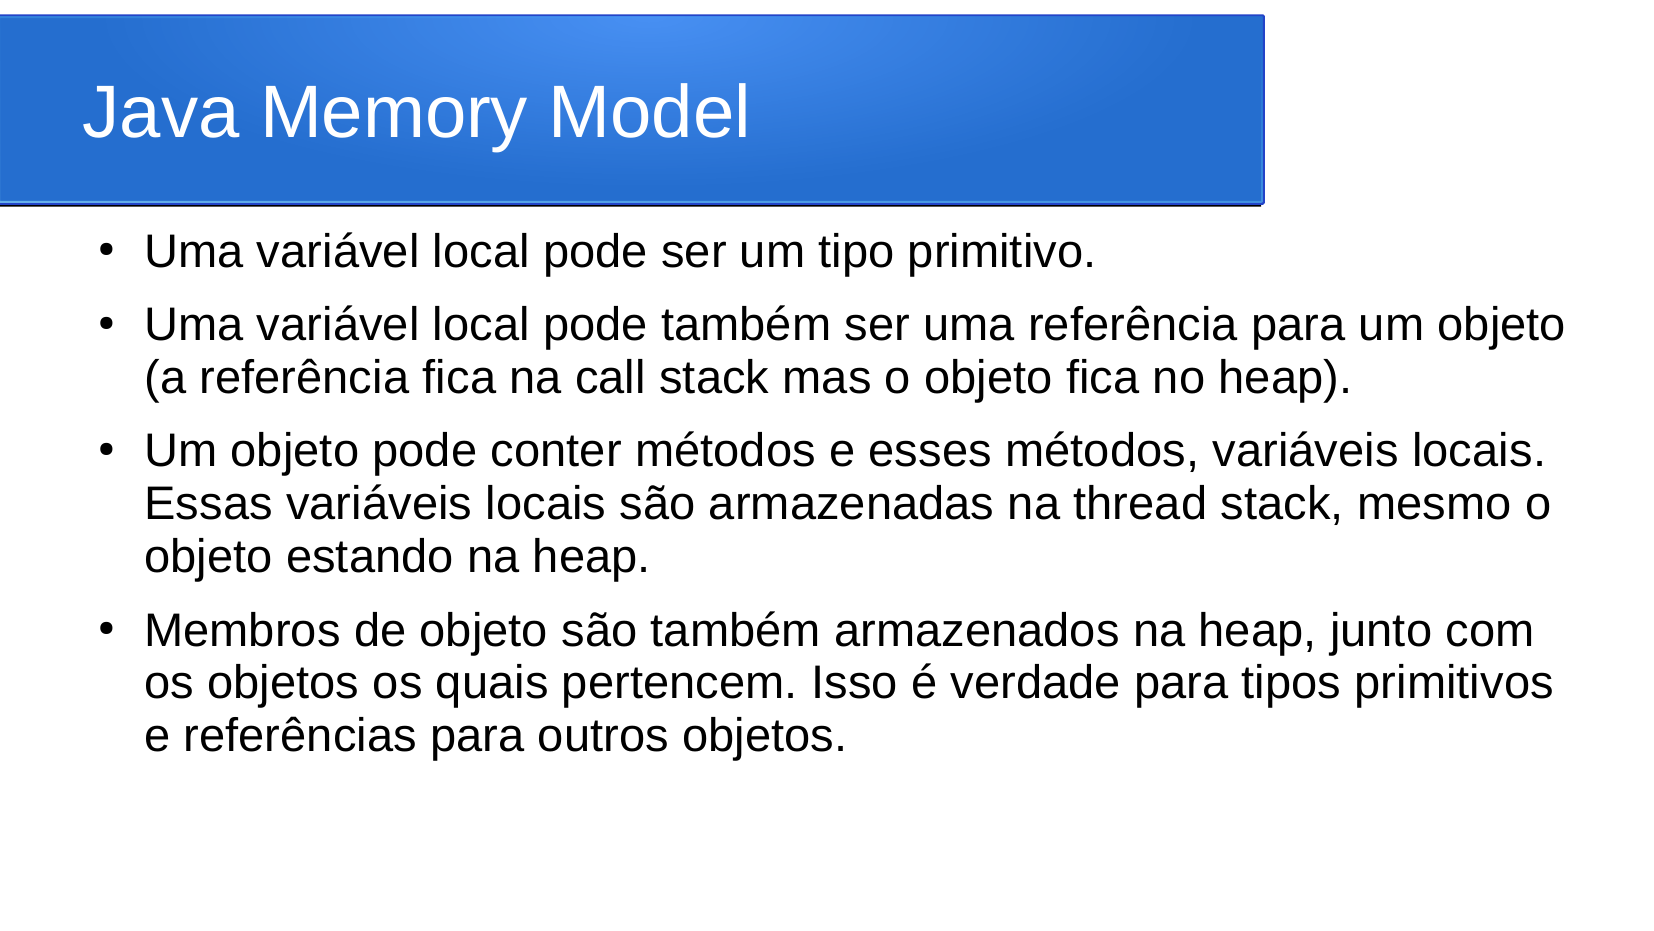

# Java Memory Model
Uma variável local pode ser um tipo primitivo.
Uma variável local pode também ser uma referência para um objeto (a referência fica na call stack mas o objeto fica no heap).
Um objeto pode conter métodos e esses métodos, variáveis locais. Essas variáveis locais são armazenadas na thread stack, mesmo o objeto estando na heap.
Membros de objeto são também armazenados na heap, junto com os objetos os quais pertencem. Isso é verdade para tipos primitivos e referências para outros objetos.